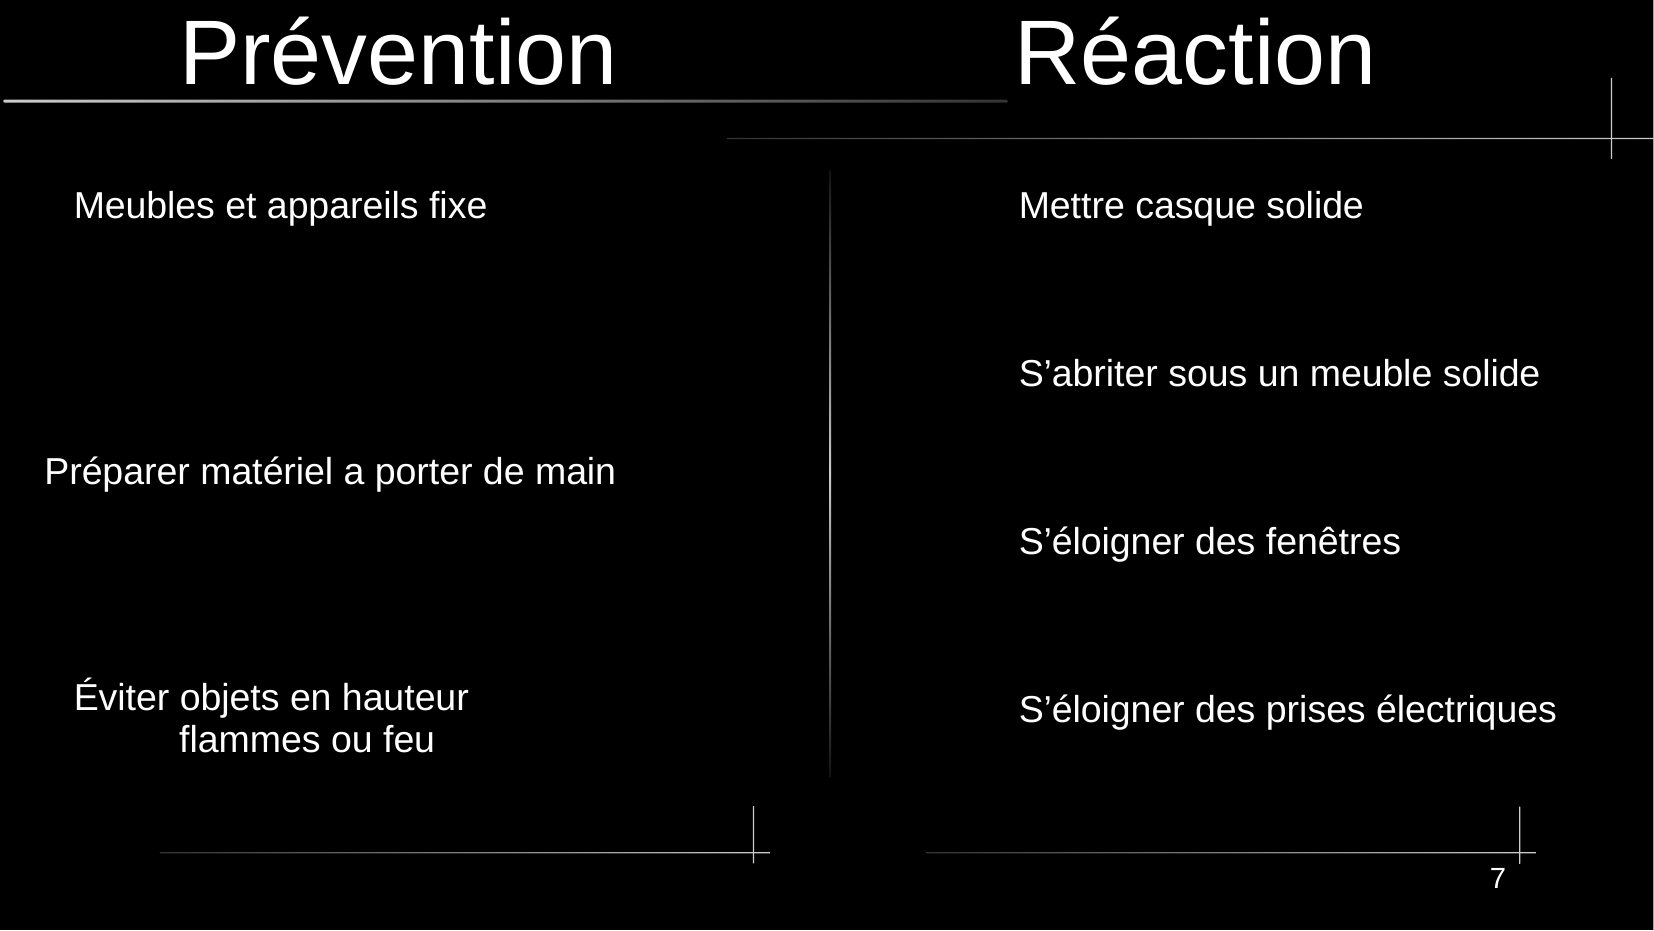

# Prévention
Réaction
Meubles et appareils fixe
Mettre casque solide
S’abriter sous un meuble solide
S’éloigner des fenêtres
S’éloigner des prises électriques
Préparer matériel a porter de main
Éviter objets en hauteur
	 flammes ou feu
7